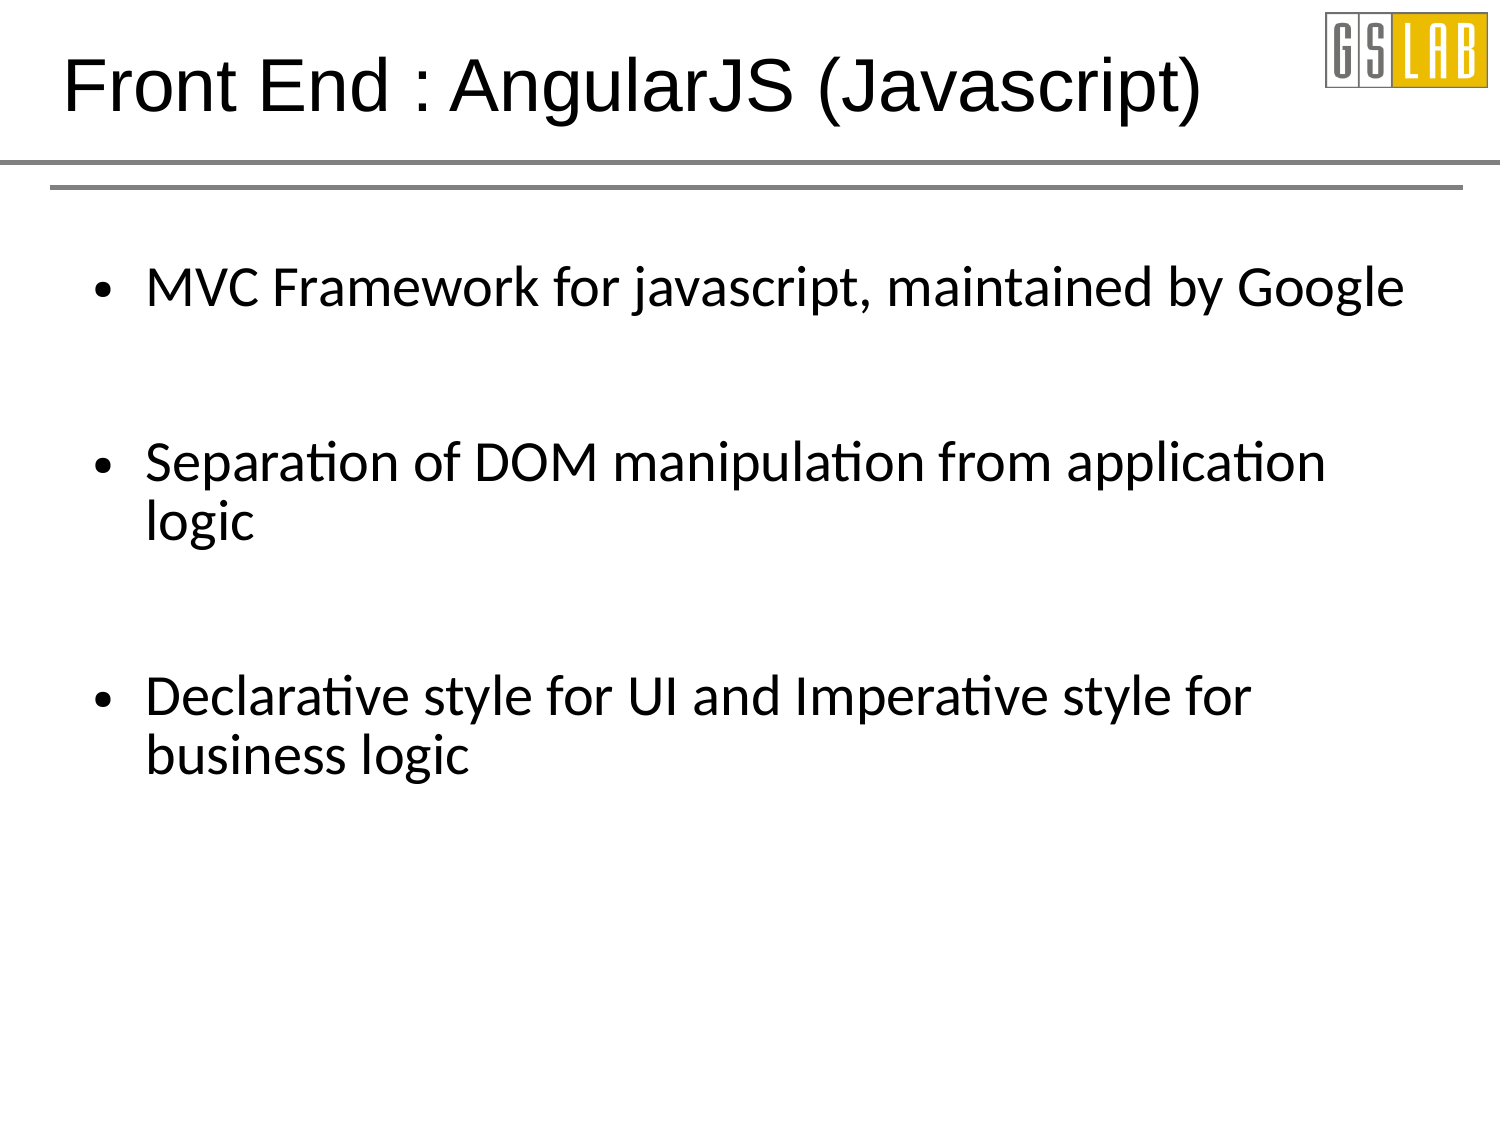

# Front End : AngularJS (Javascript)
MVC Framework for javascript, maintained by Google
Separation of DOM manipulation from application logic
Declarative style for UI and Imperative style for business logic